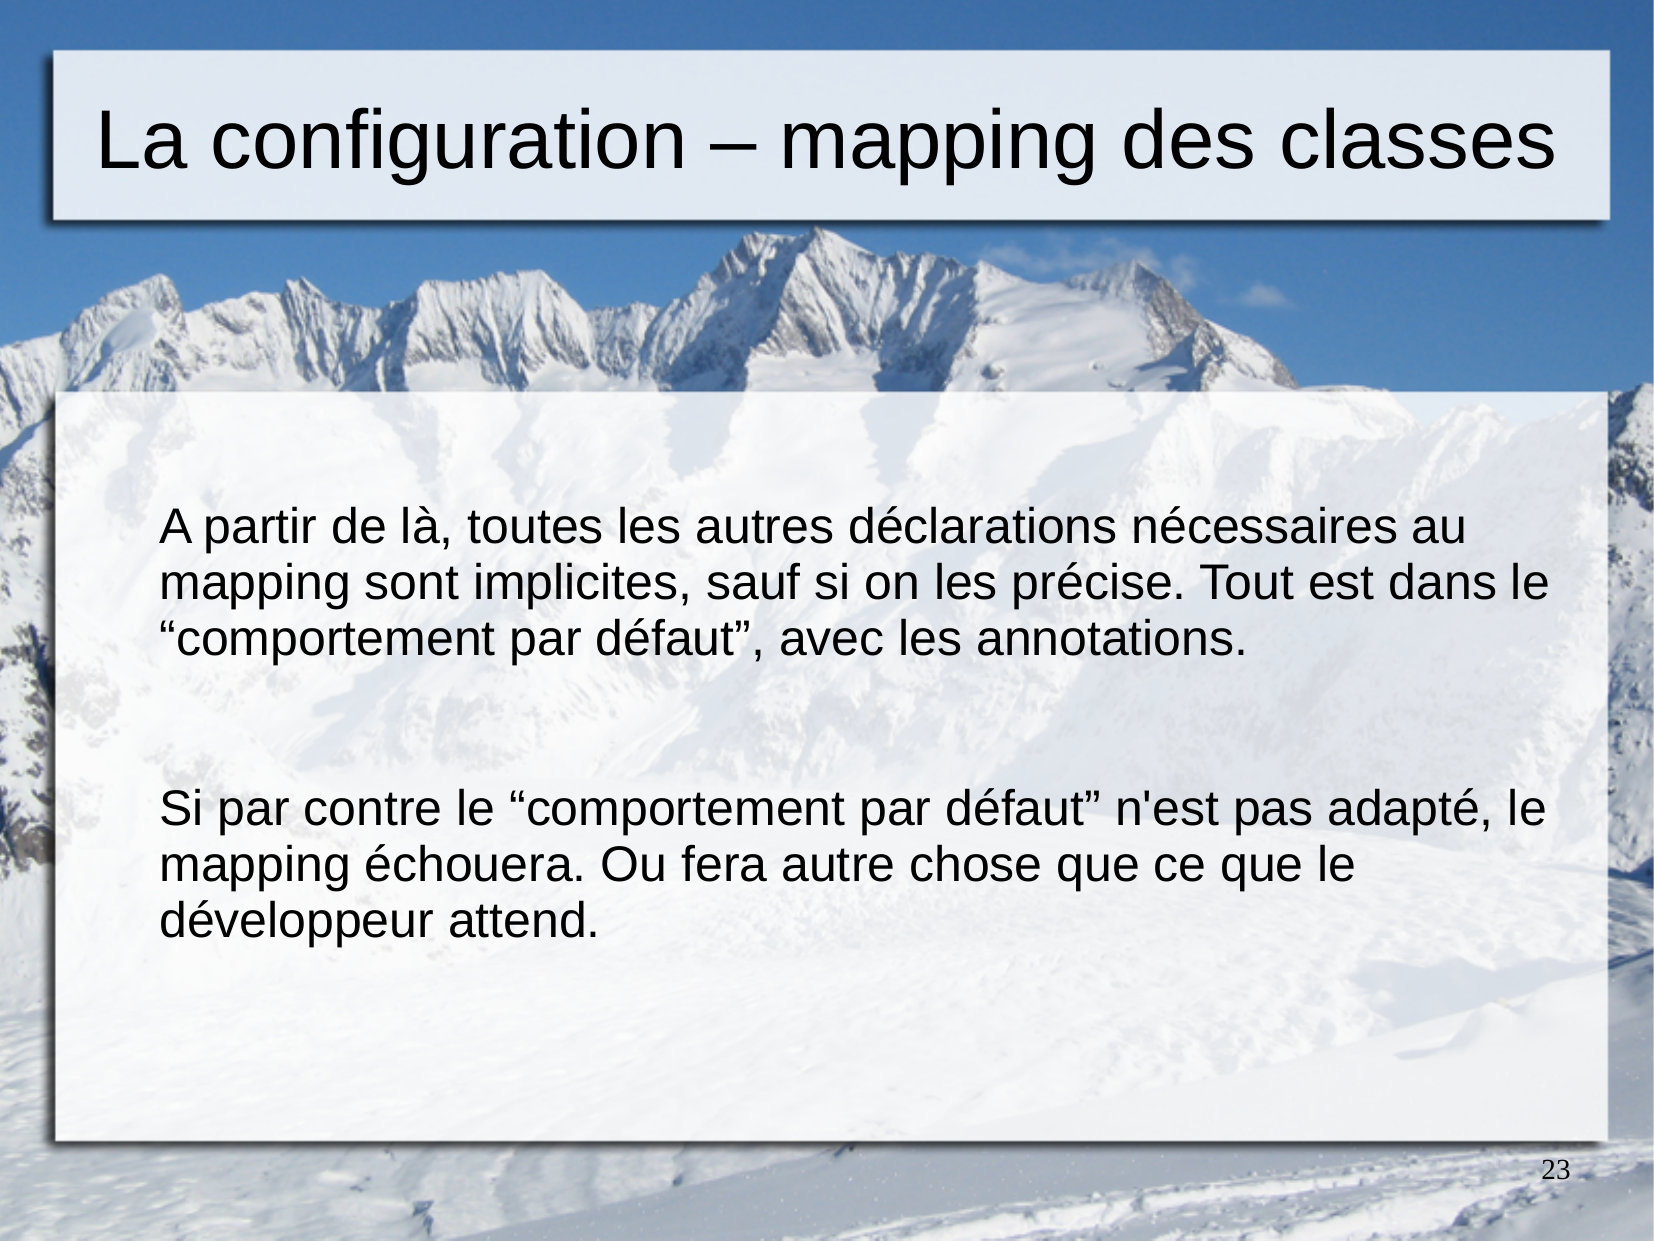

# La configuration – mapping des classes
A partir de là, toutes les autres déclarations nécessaires au mapping sont implicites, sauf si on les précise. Tout est dans le “comportement par défaut”, avec les annotations.
Si par contre le “comportement par défaut” n'est pas adapté, le mapping échouera. Ou fera autre chose que ce que le développeur attend.
23